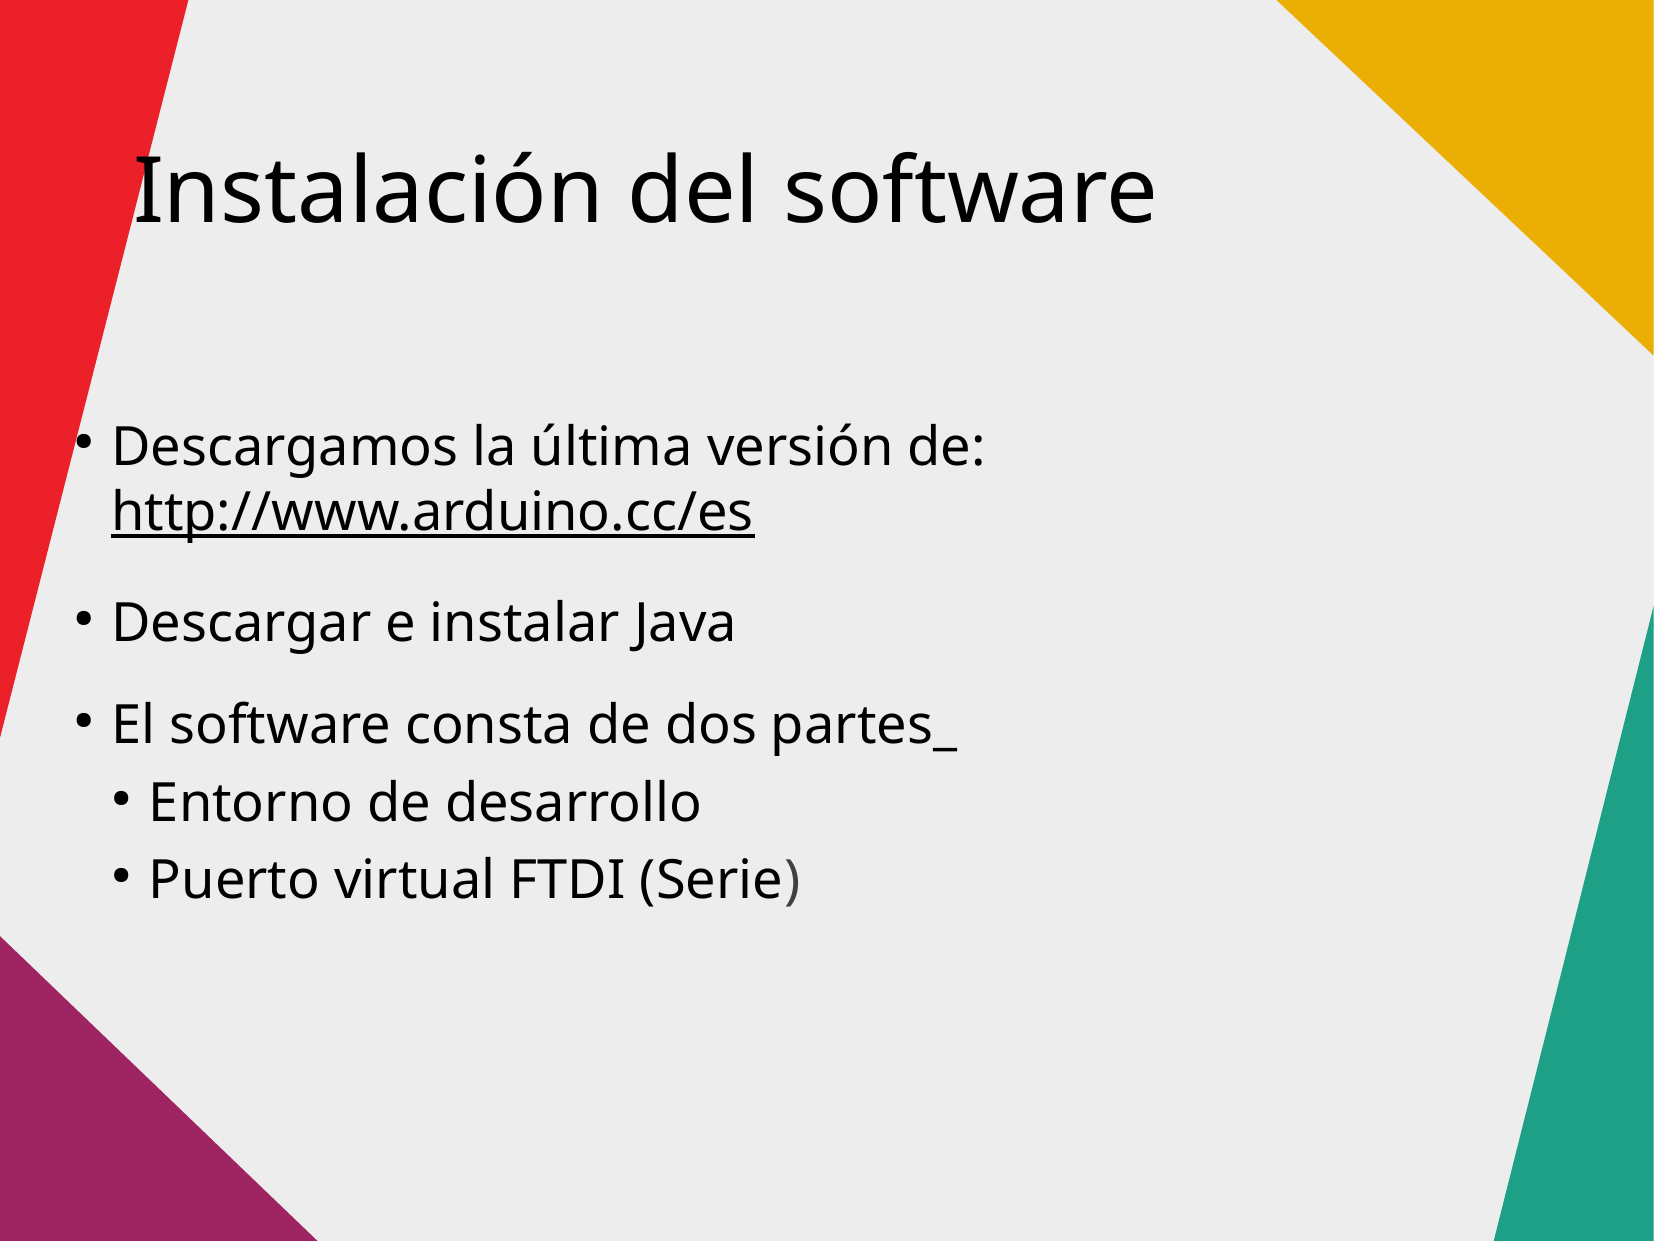

# Instalación del software
Descargamos la última versión de: http://www.arduino.cc/es
Descargar e instalar Java
El software consta de dos partes_
Entorno de desarrollo
Puerto virtual FTDI (Serie)